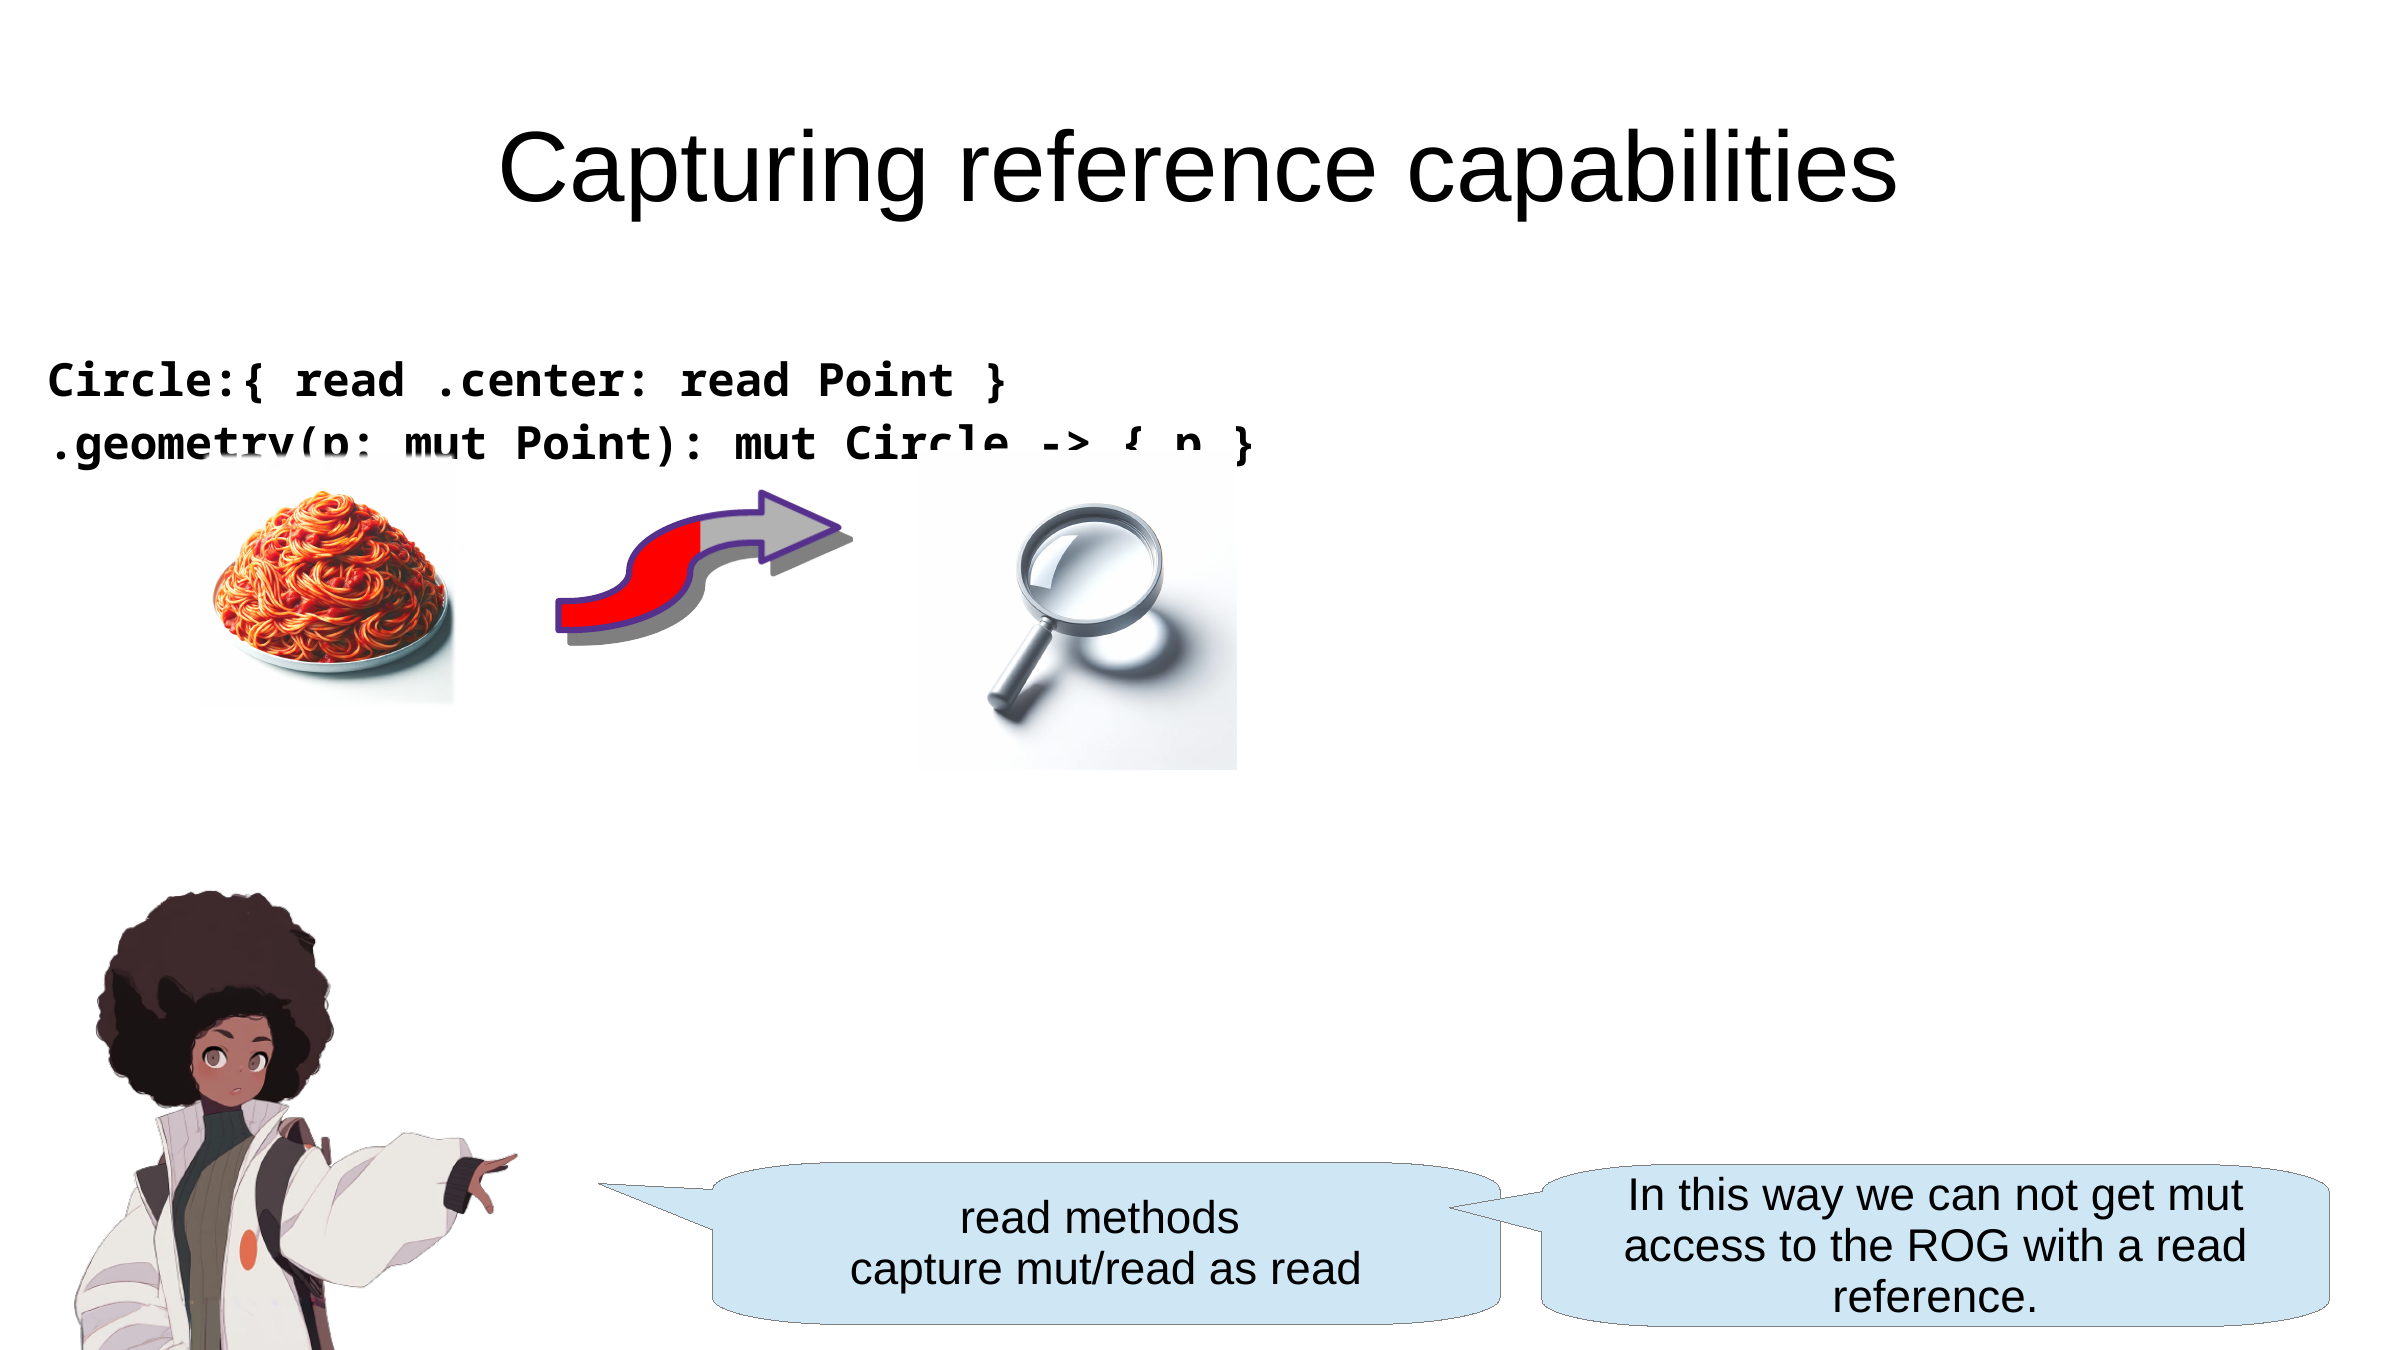

# Capturing reference capabilities
Circle:{ read .center: read Point }
.geometry(p: mut Point): mut Circle -> { p }
read methods
capture mut/read as read
In this way we can not get mut access to the ROG with a read reference.